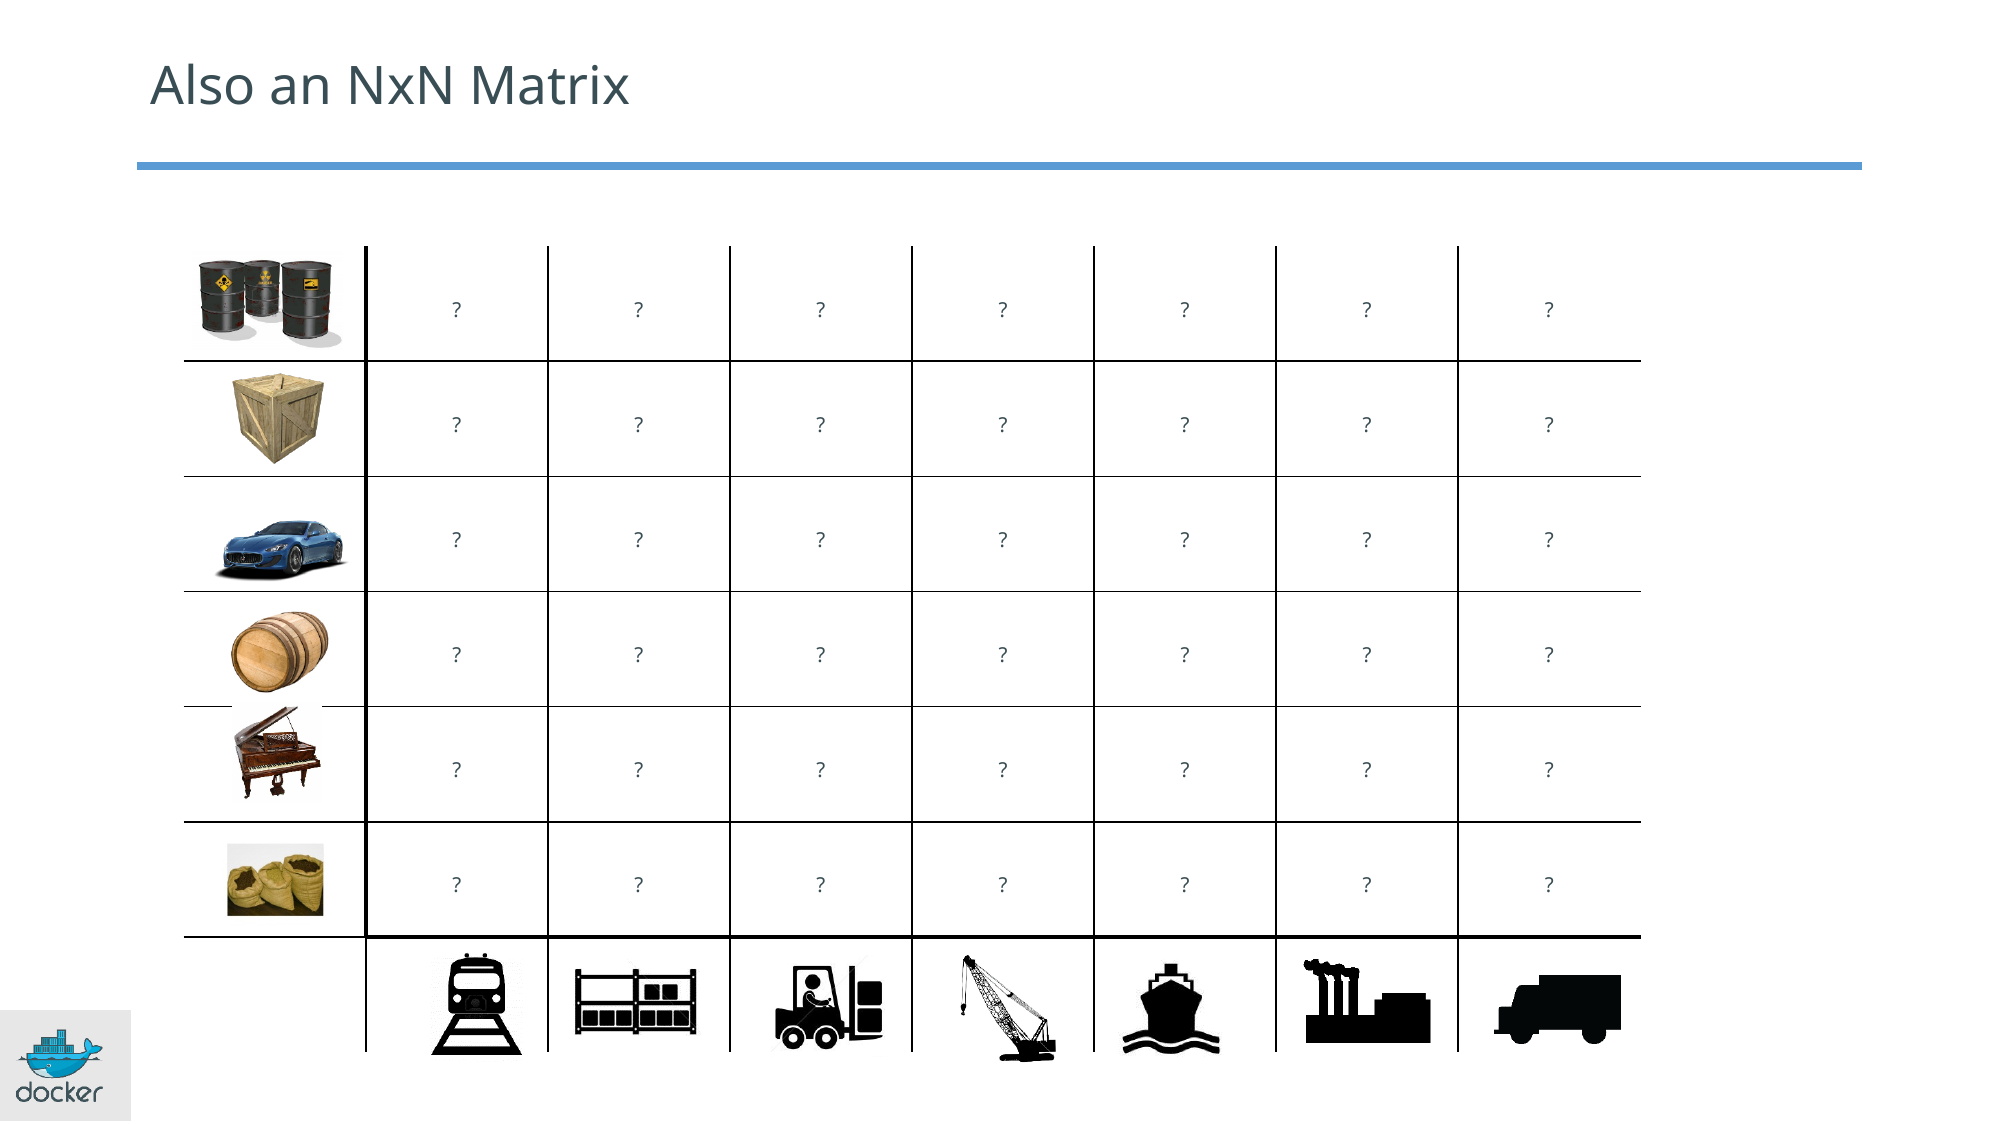

# Also an NxN Matrix
| | ? | ? | ? | ? | ? | ? | ? |
| --- | --- | --- | --- | --- | --- | --- | --- |
| | ? | ? | ? | ? | ? | ? | ? |
| | ? | ? | ? | ? | ? | ? | ? |
| | ? | ? | ? | ? | ? | ? | ? |
| | ? | ? | ? | ? | ? | ? | ? |
| | ? | ? | ? | ? | ? | ? | ? |
| | | | | | | | |